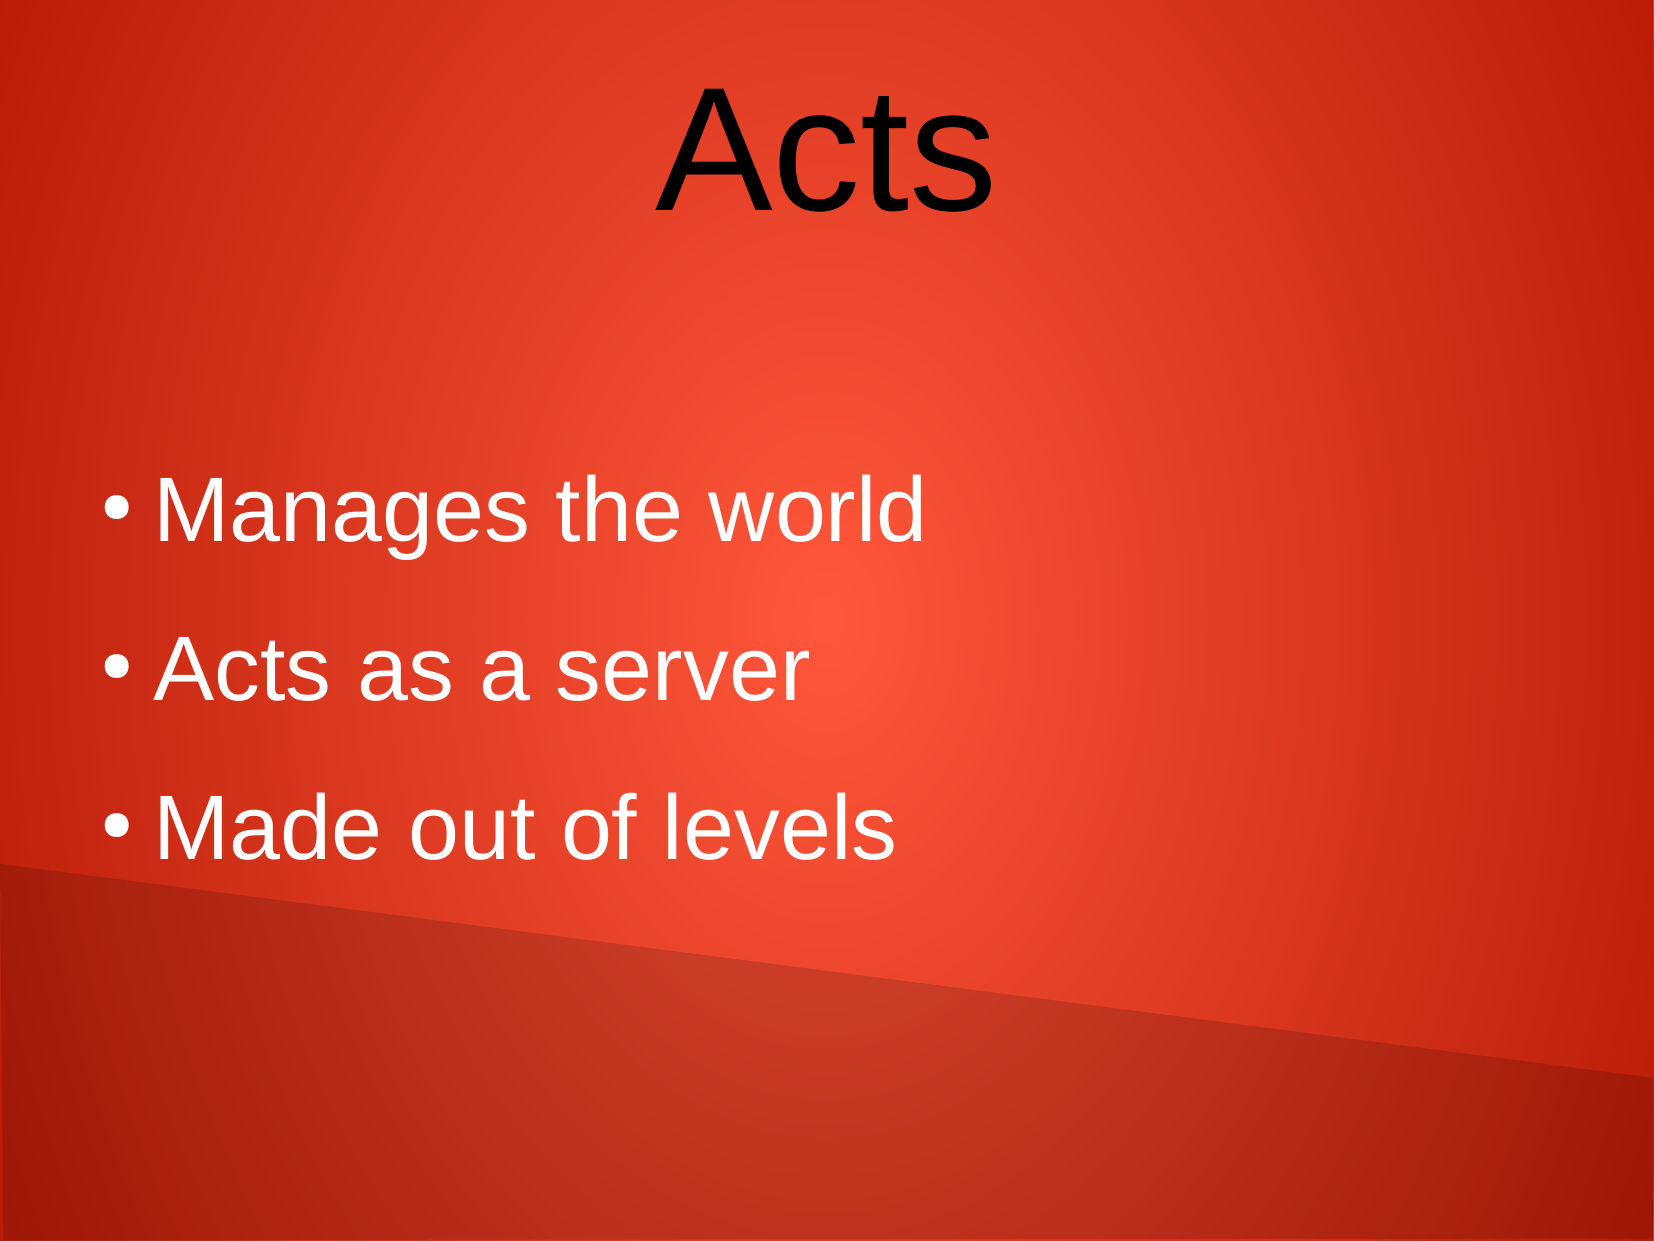

# Acts
Manages the world
Acts as a server
Made out of levels